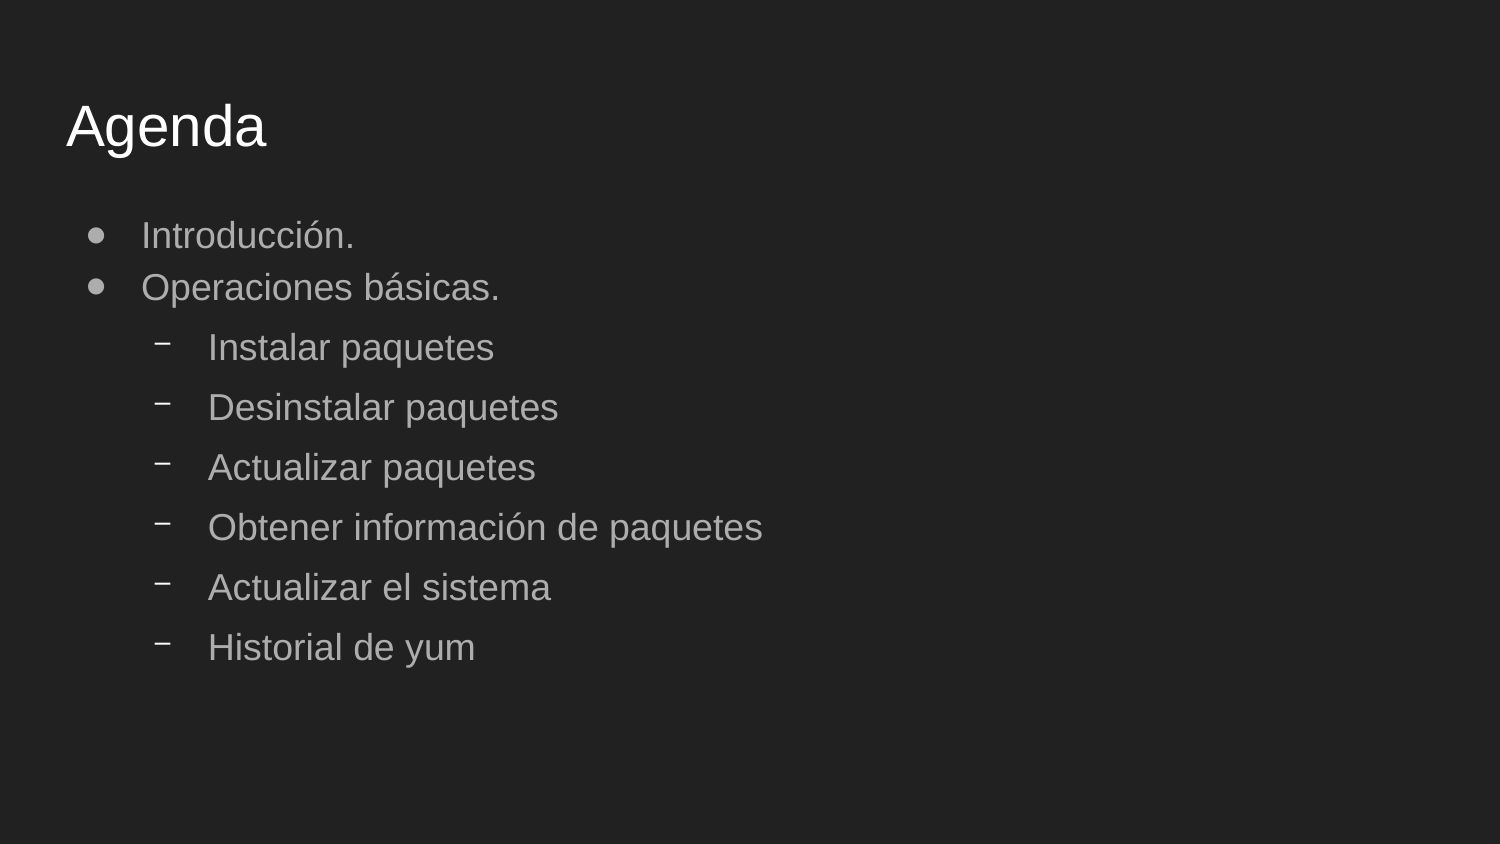

# Agenda
Introducción.
Operaciones básicas.
Instalar paquetes
Desinstalar paquetes
Actualizar paquetes
Obtener información de paquetes
Actualizar el sistema
Historial de yum